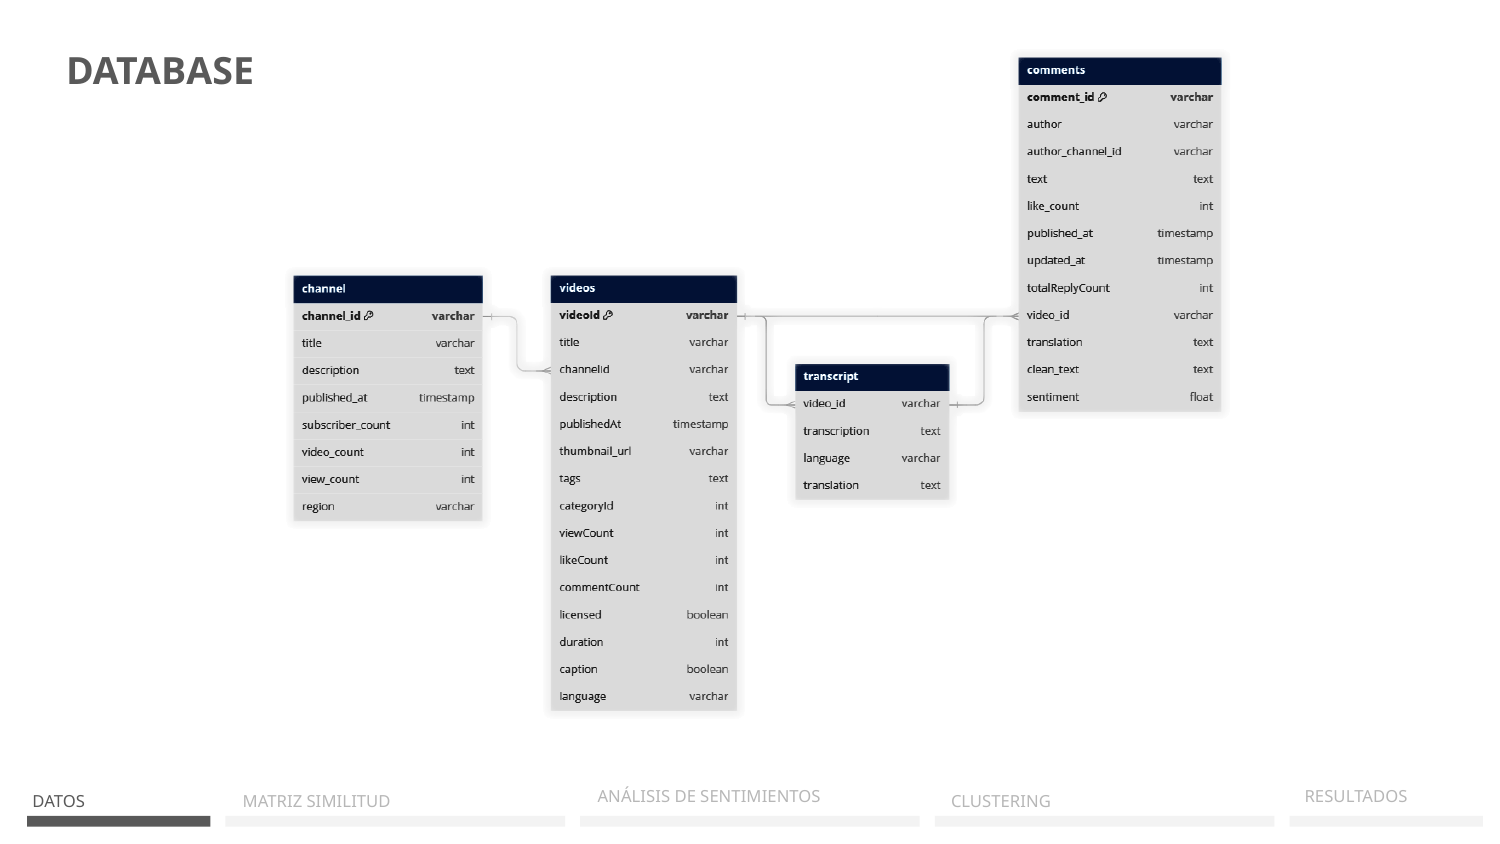

# DATABASE
ANÁLISIS DE SENTIMIENTOS
RESULTADOS
DATOS
MATRIZ SIMILITUD
CLUSTERING